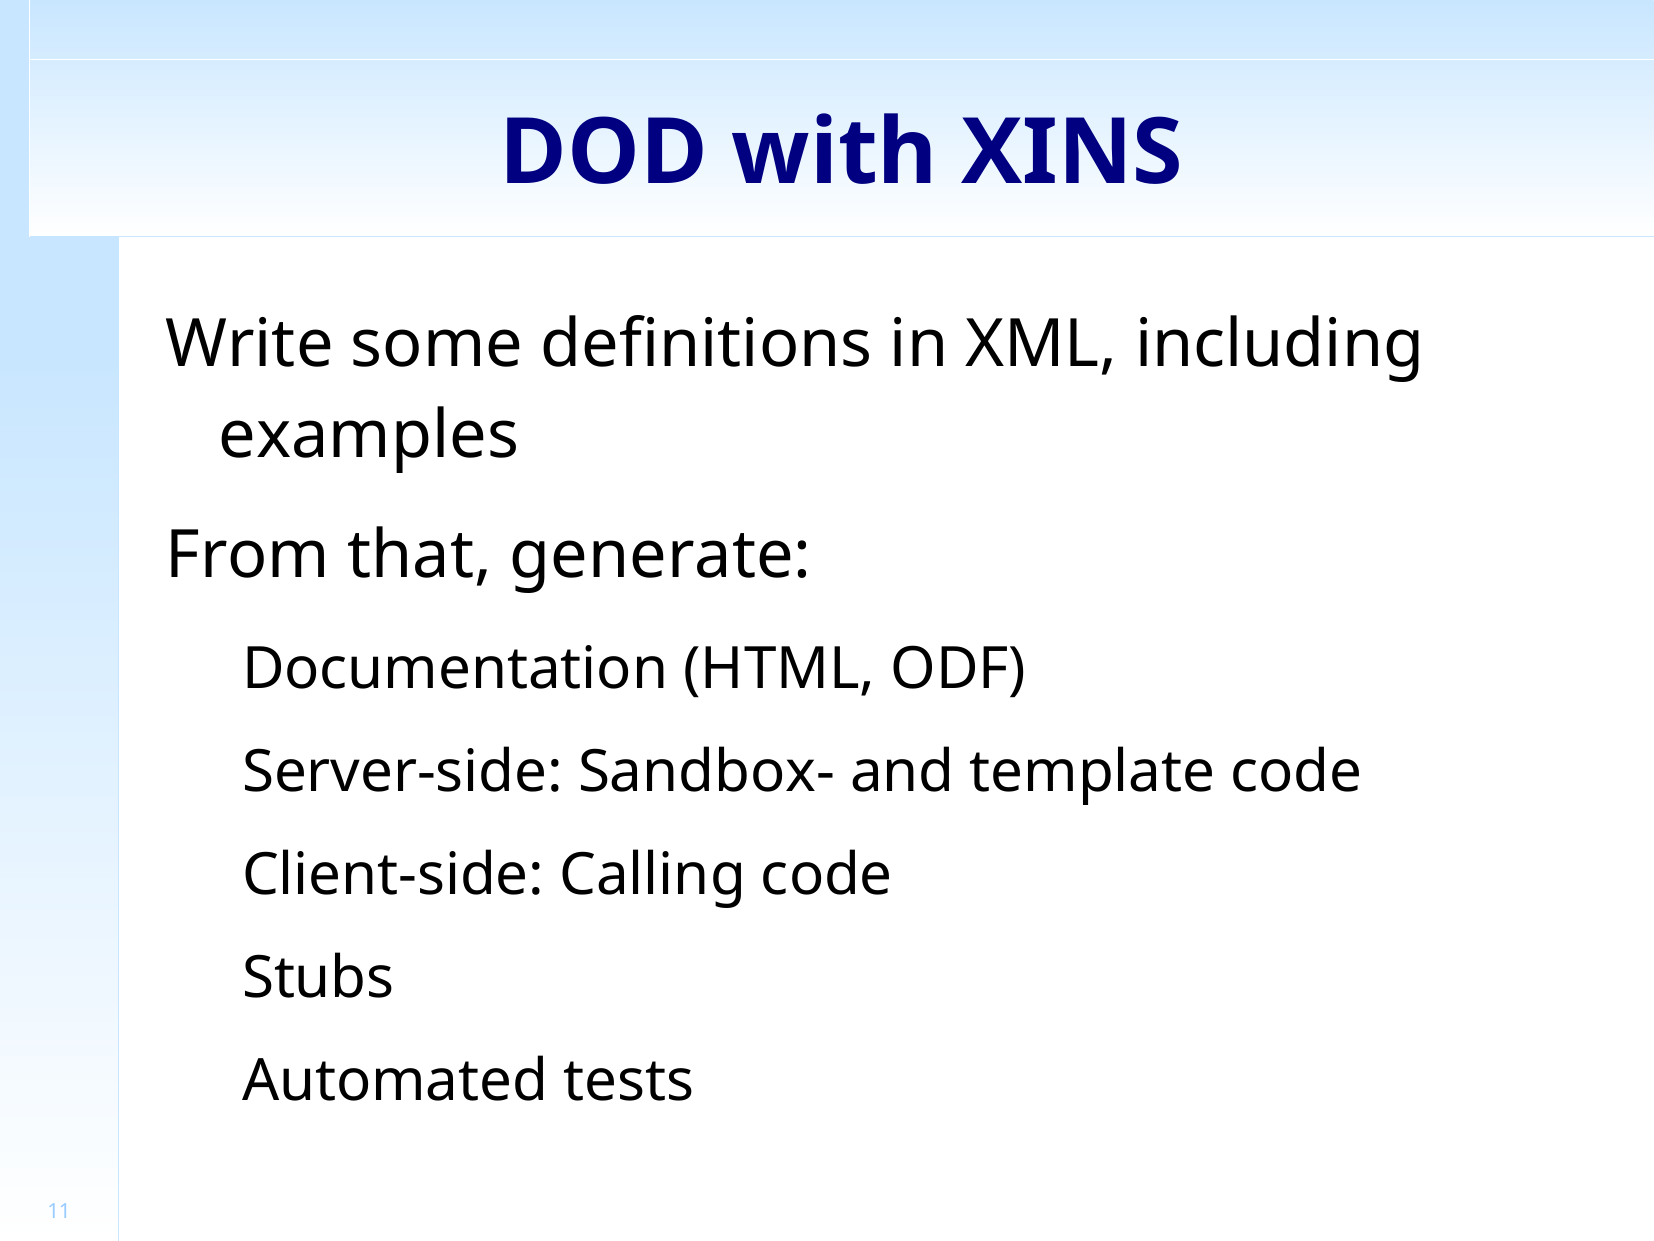

# DOD with XINS
Write some definitions in XML, including examples
From that, generate:
Documentation (HTML, ODF)
Server-side: Sandbox- and template code
Client-side: Calling code
Stubs
Automated tests